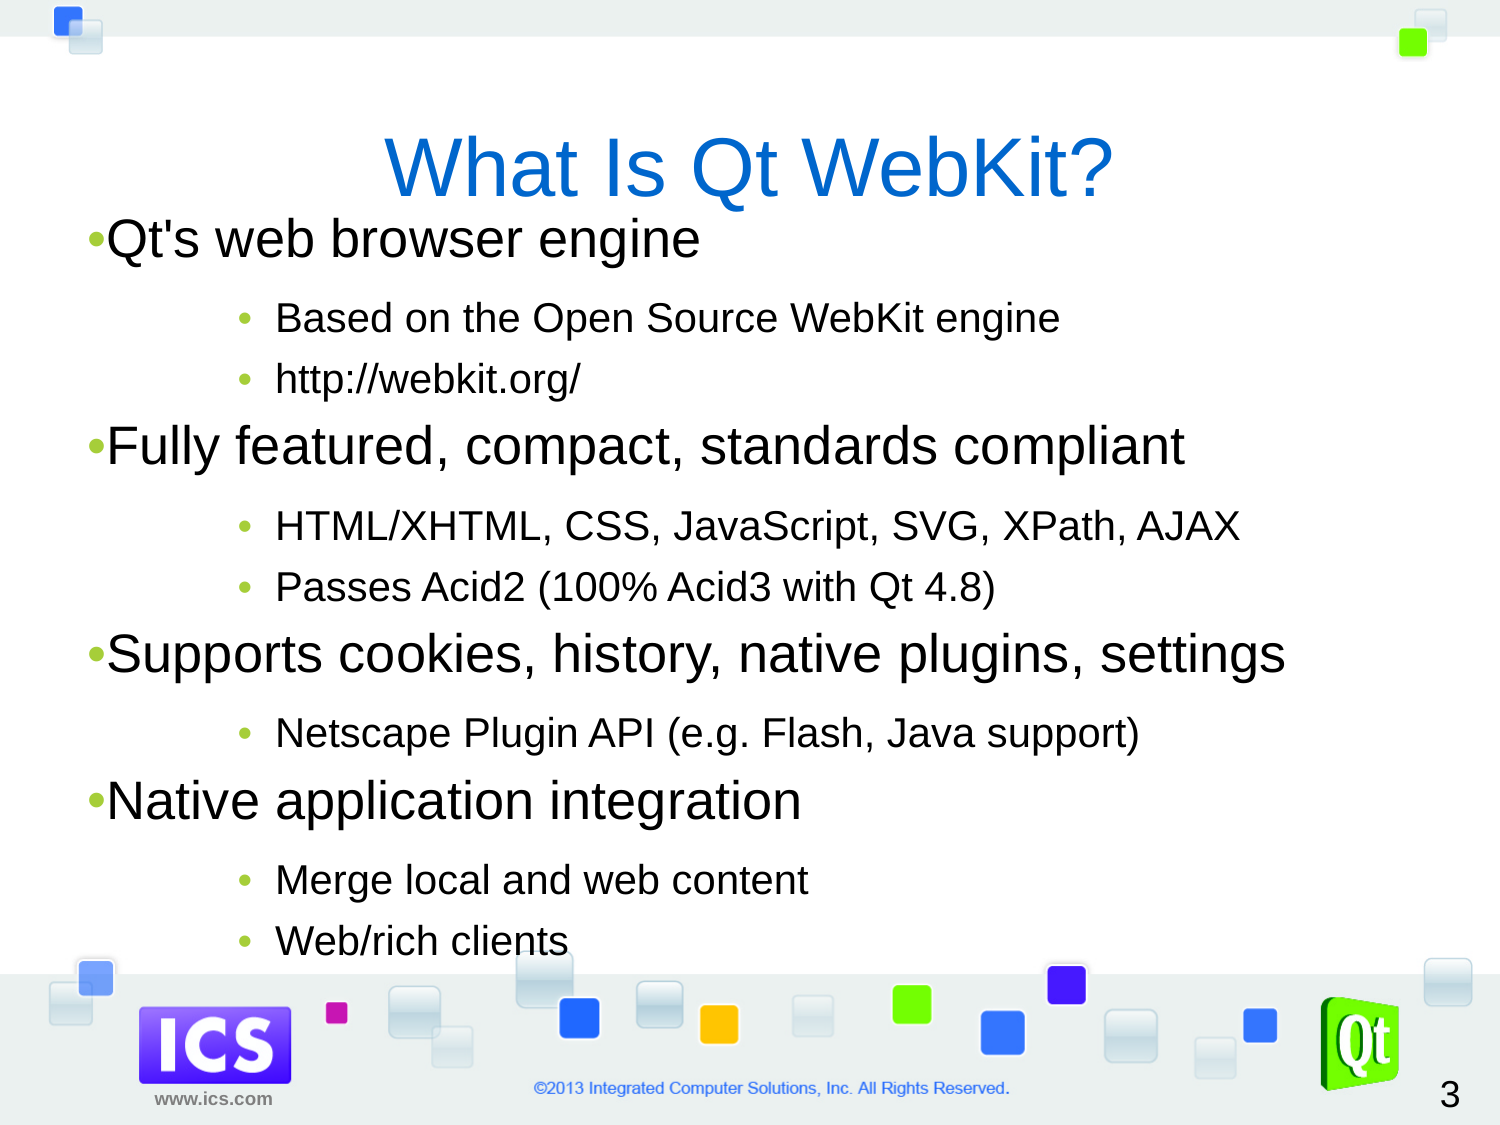

# What Is Qt WebKit?
Qt's web browser engine
Based on the Open Source WebKit engine
http://webkit.org/
Fully featured, compact, standards compliant
HTML/XHTML, CSS, JavaScript, SVG, XPath, AJAX
Passes Acid2 (100% Acid3 with Qt 4.8)
Supports cookies, history, native plugins, settings
Netscape Plugin API (e.g. Flash, Java support)
Native application integration
Merge local and web content
Web/rich clients